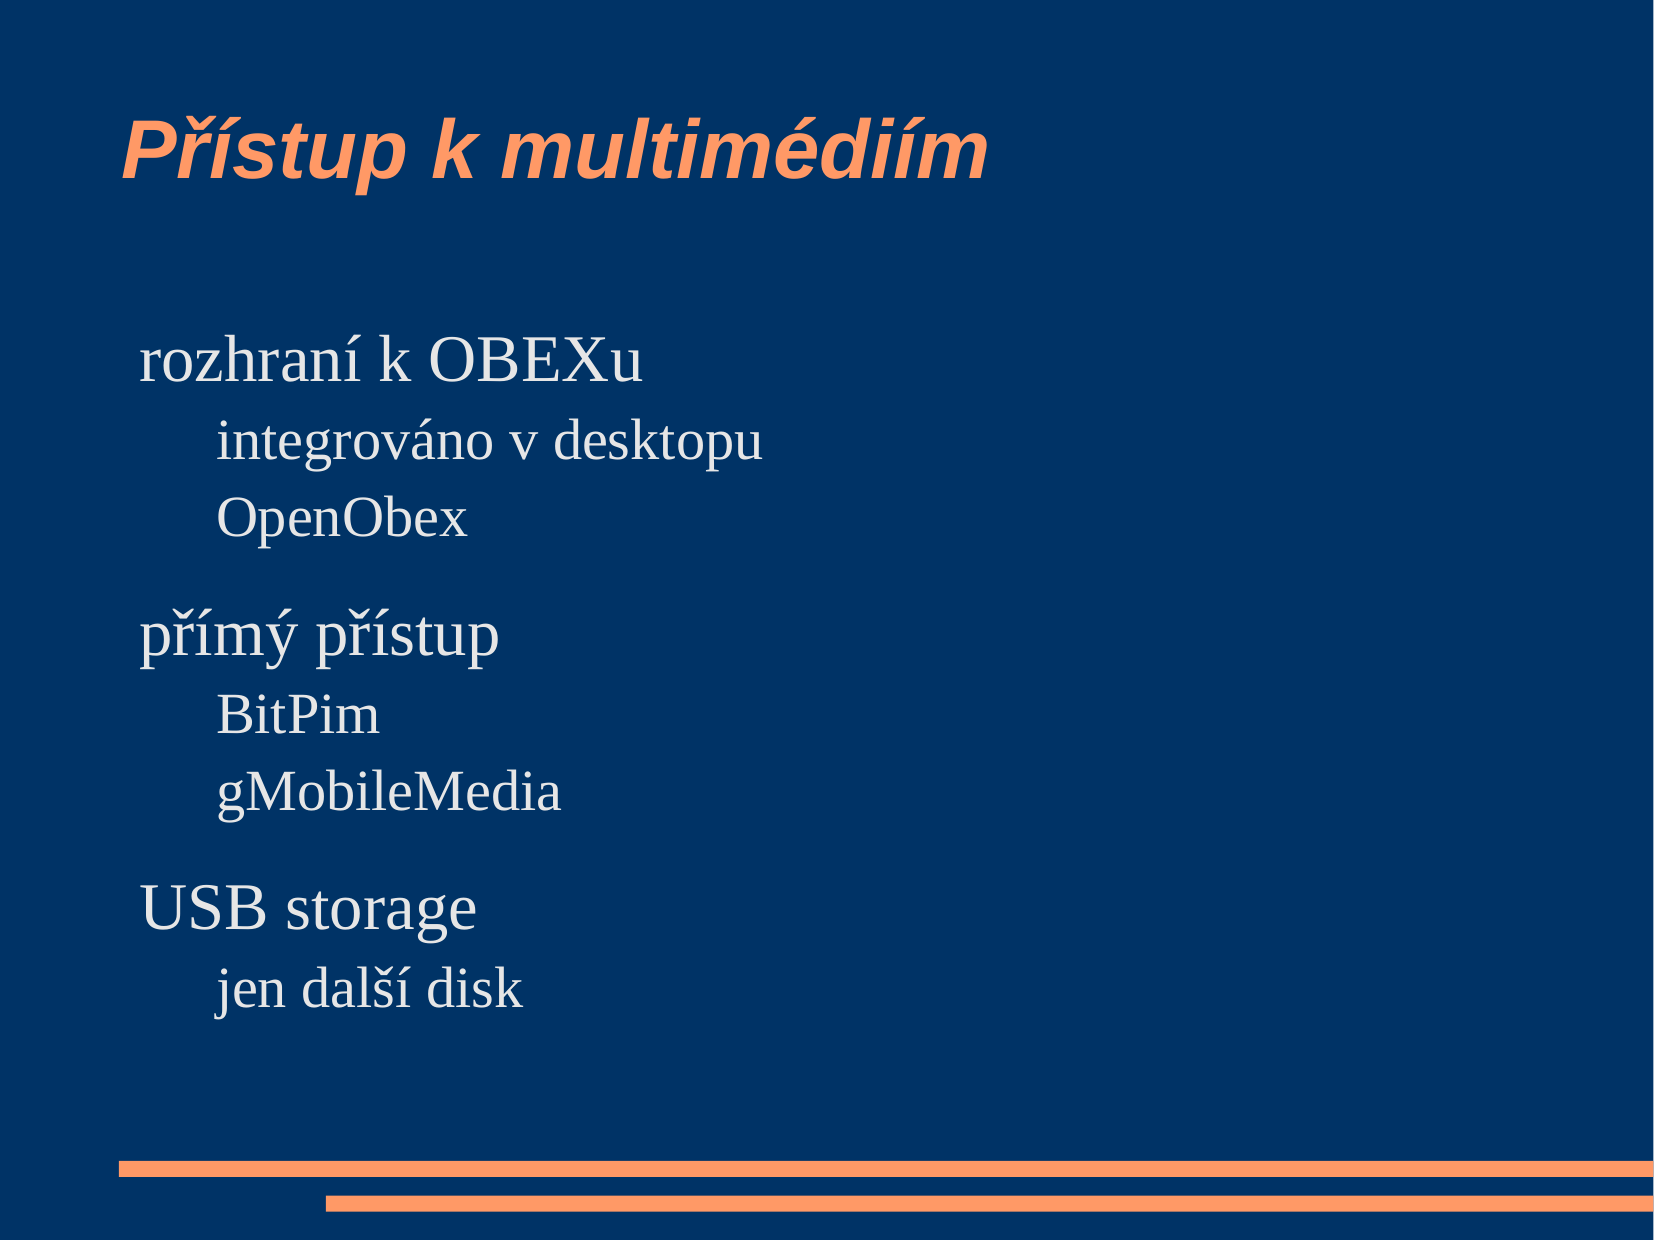

# Přístup k multimédiím
rozhraní k OBEXu
integrováno v desktopu
OpenObex
přímý přístup
BitPim
gMobileMedia
USB storage
jen další disk